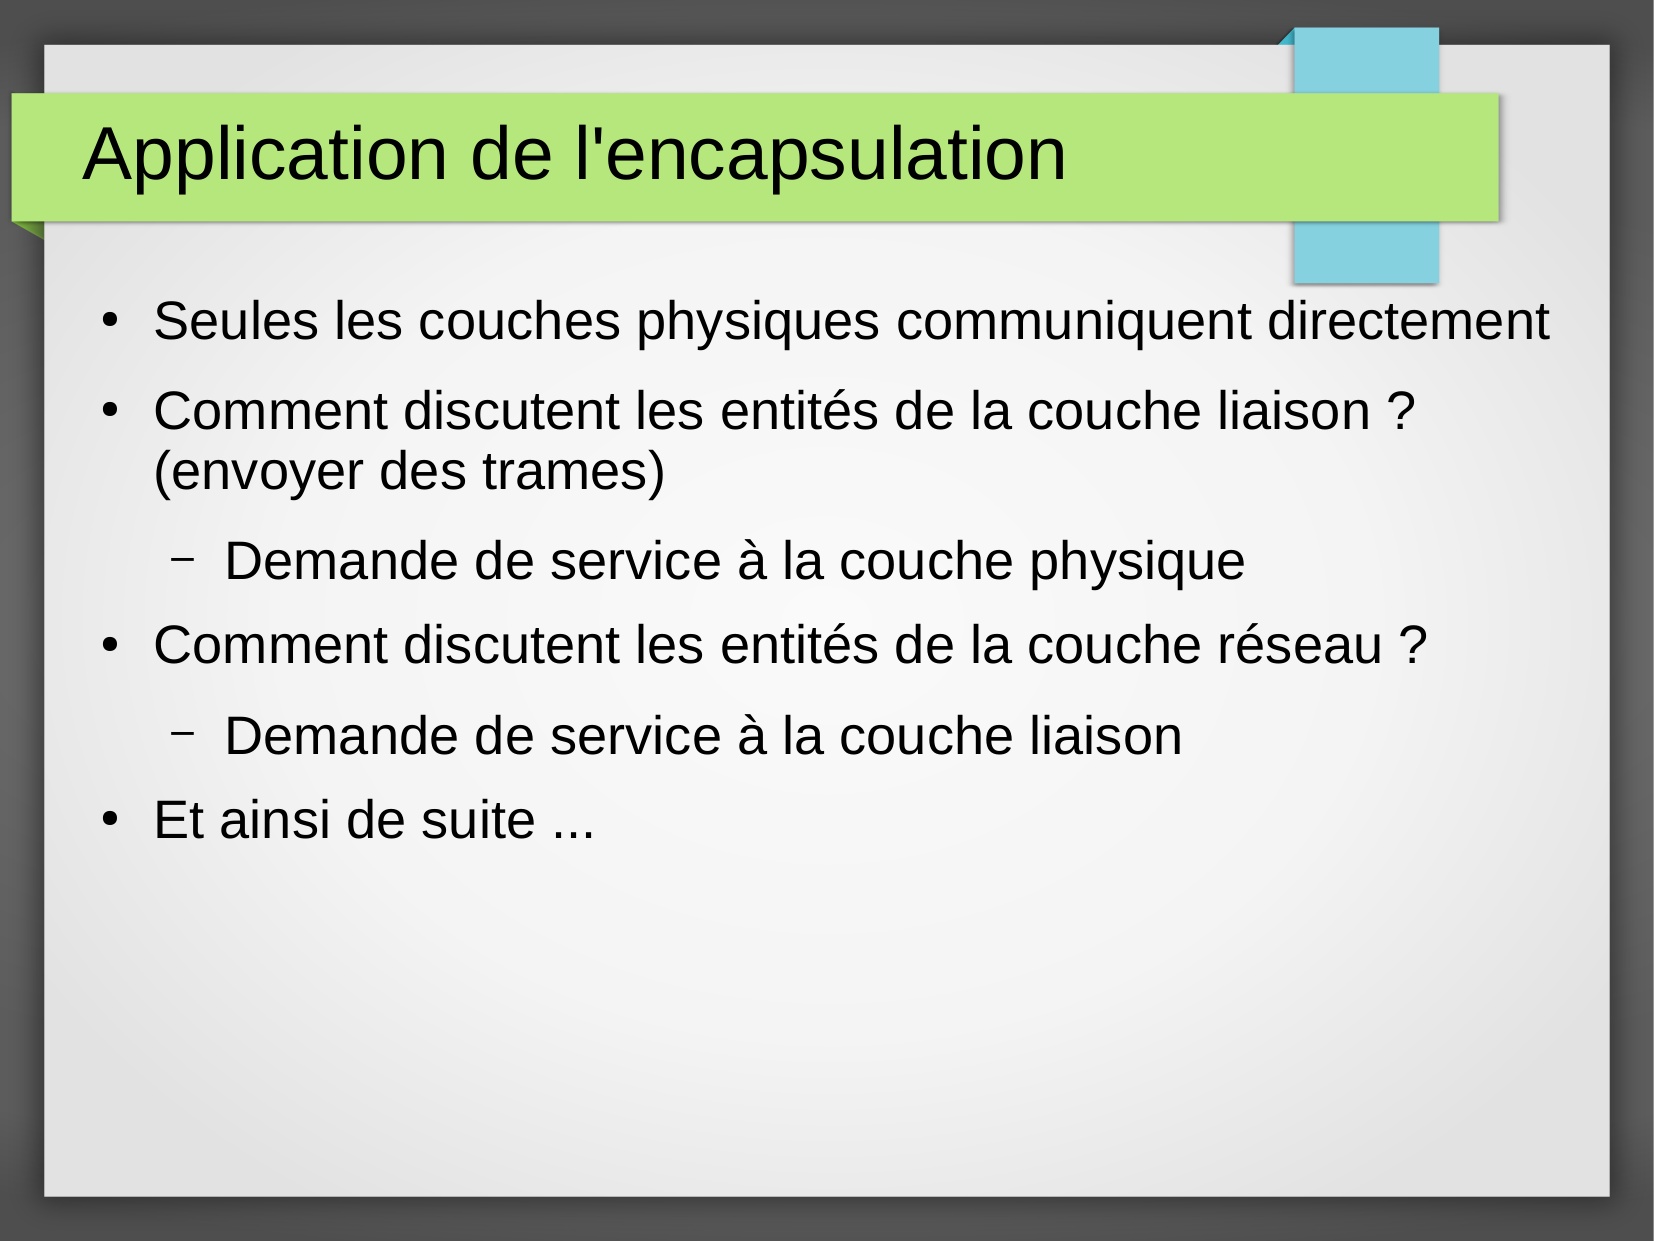

# Application de l'encapsulation
Seules les couches physiques communiquent directement
Comment discutent les entités de la couche liaison ? (envoyer des trames)
Demande de service à la couche physique
Comment discutent les entités de la couche réseau ?
Demande de service à la couche liaison
Et ainsi de suite ...